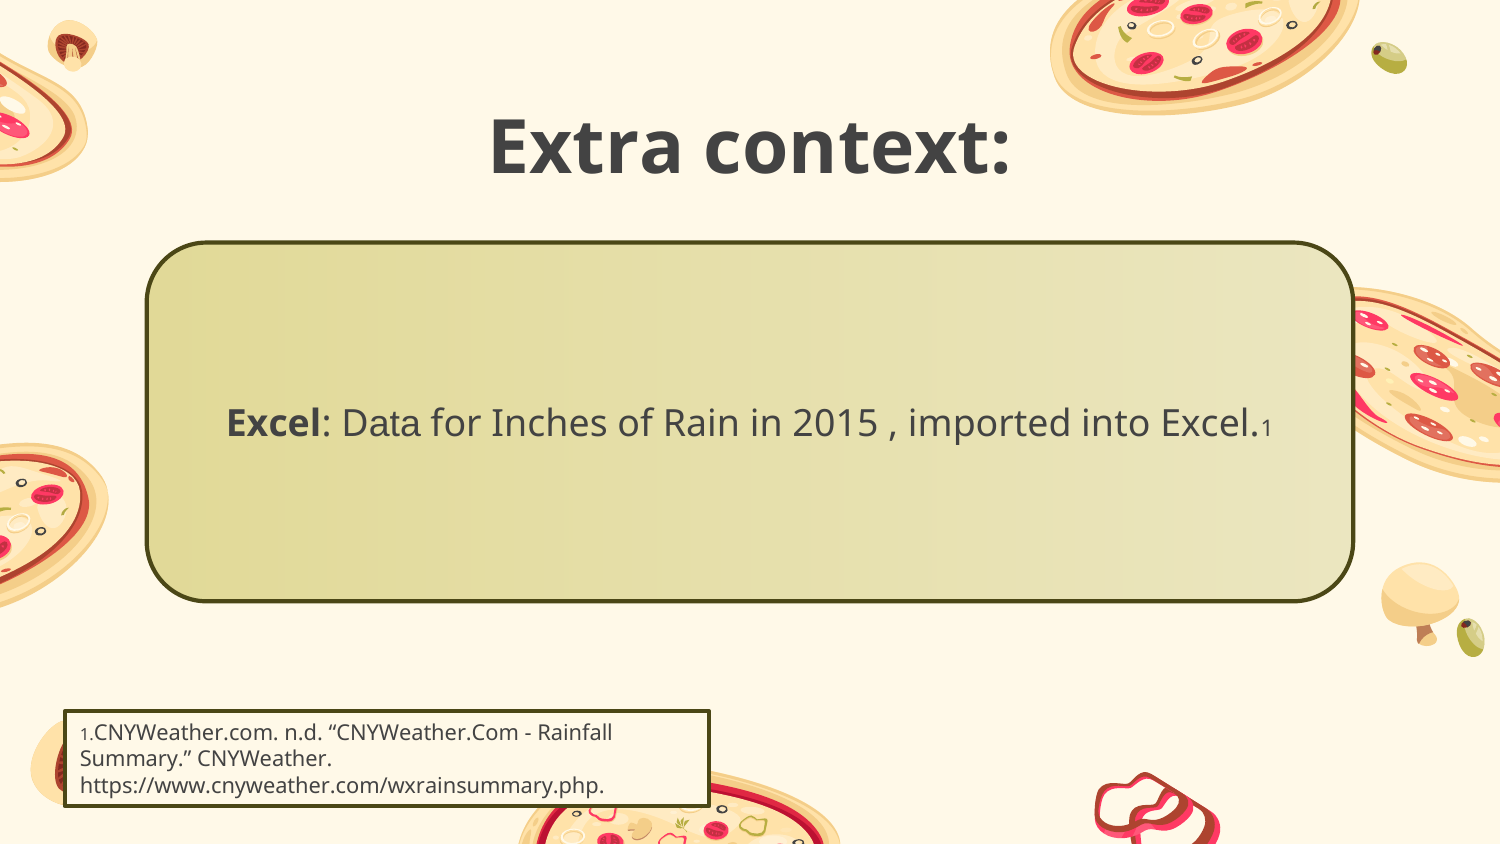

# Extra context:
Excel: Data for Inches of Rain in 2015 , imported into Excel.1
1.CNYWeather.com. n.d. “CNYWeather.Com - Rainfall Summary.” CNYWeather. https://www.cnyweather.com/wxrainsummary.php.